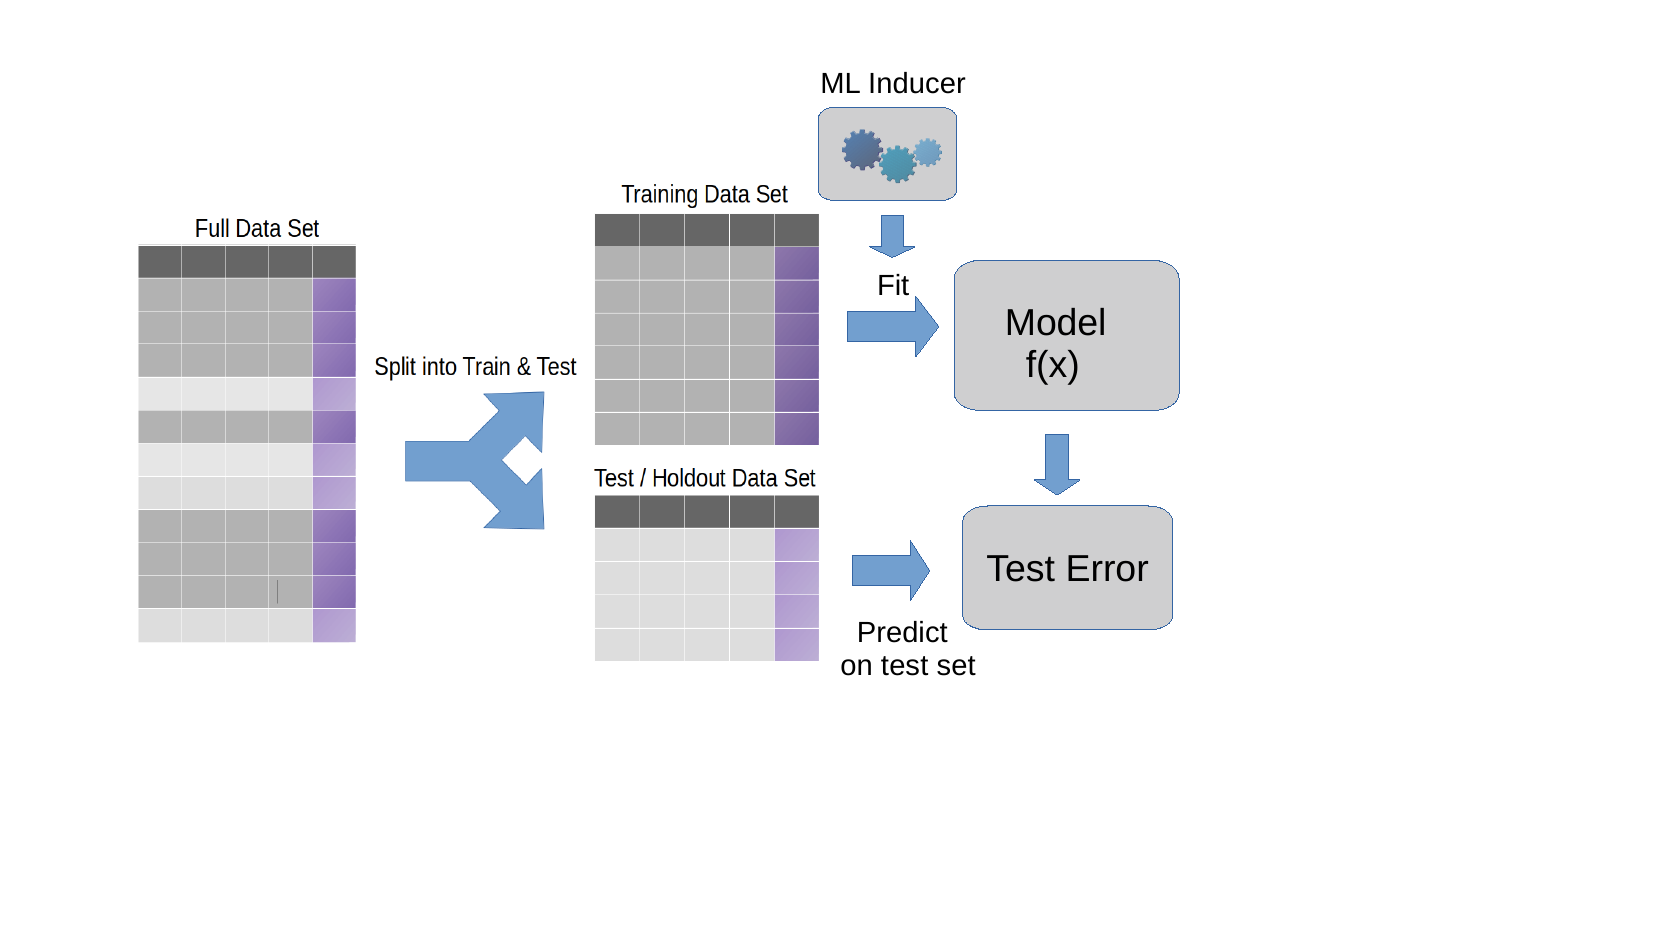

ML Inducer
Fit
Model
 f(x)
Test Error
 Predict
on test set